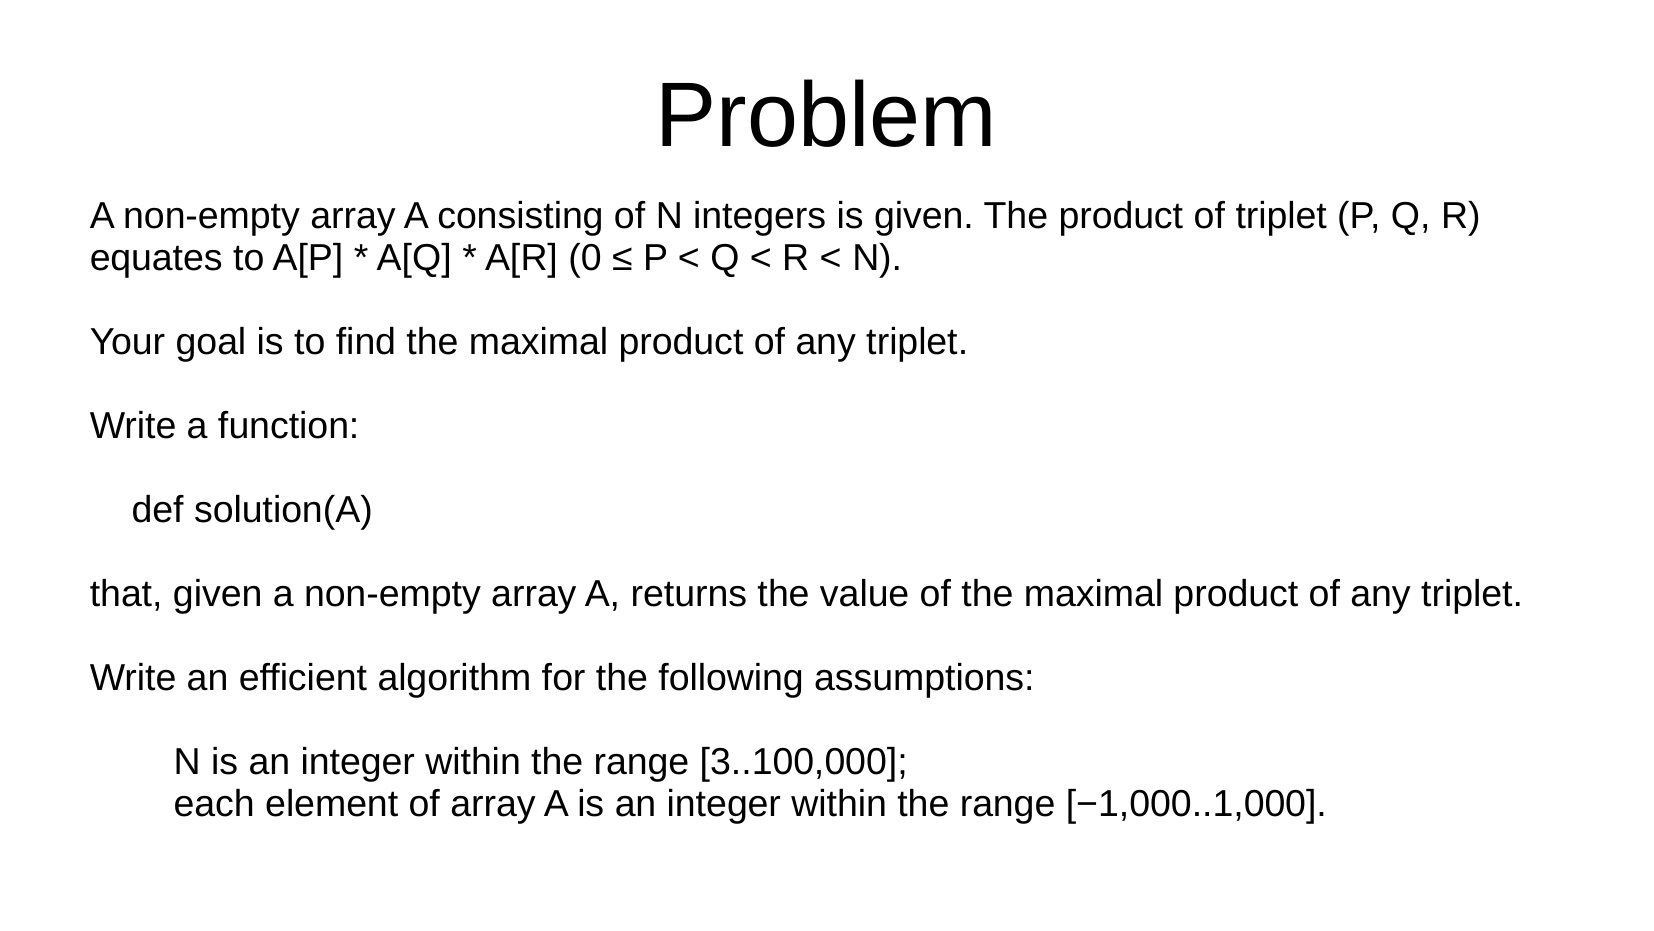

# Problem
A non-empty array A consisting of N integers is given. The product of triplet (P, Q, R) equates to A[P] * A[Q] * A[R] (0 ≤ P < Q < R < N).
Your goal is to find the maximal product of any triplet.
Write a function:
 def solution(A)
that, given a non-empty array A, returns the value of the maximal product of any triplet.
Write an efficient algorithm for the following assumptions:
 N is an integer within the range [3..100,000];
 each element of array A is an integer within the range [−1,000..1,000].